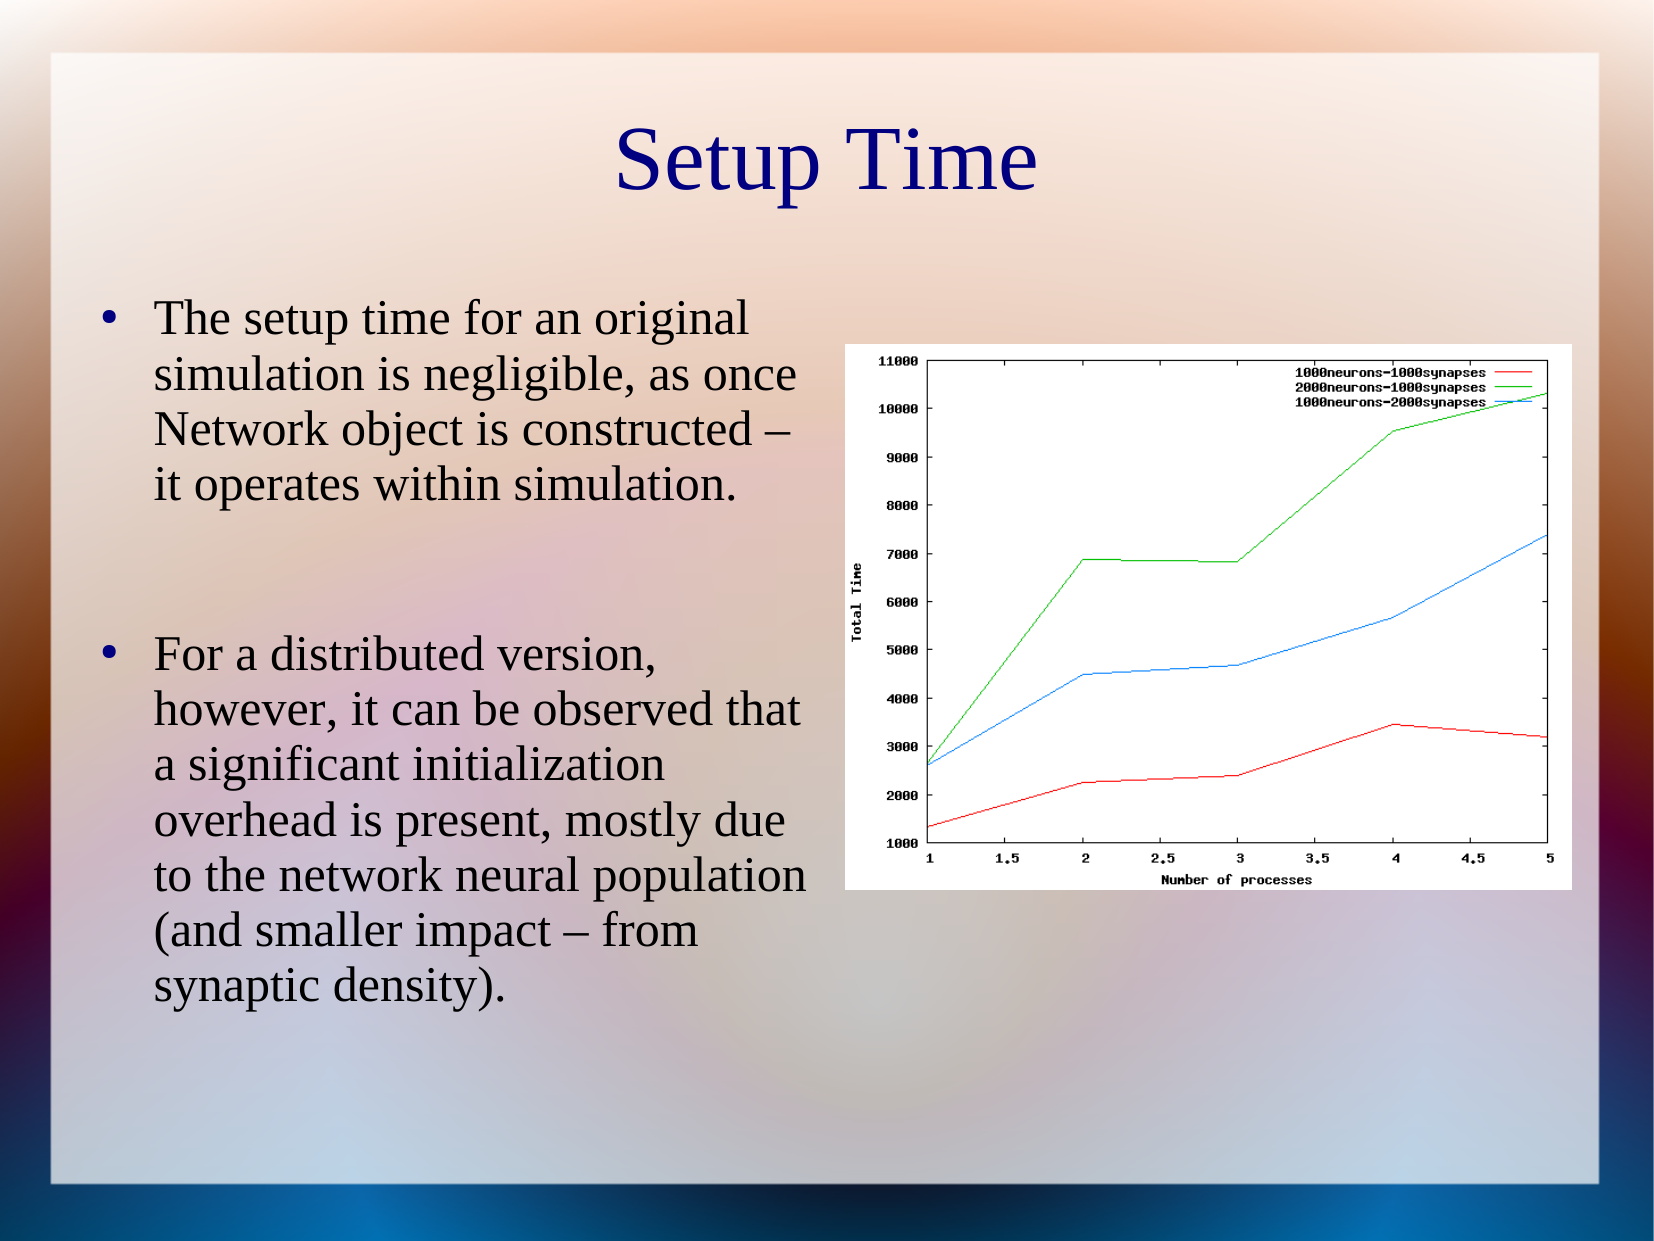

# Setup Time
The setup time for an original simulation is negligible, as once Network object is constructed – it operates within simulation.
For a distributed version, however, it can be observed that a significant initialization overhead is present, mostly due to the network neural population (and smaller impact – from synaptic density).